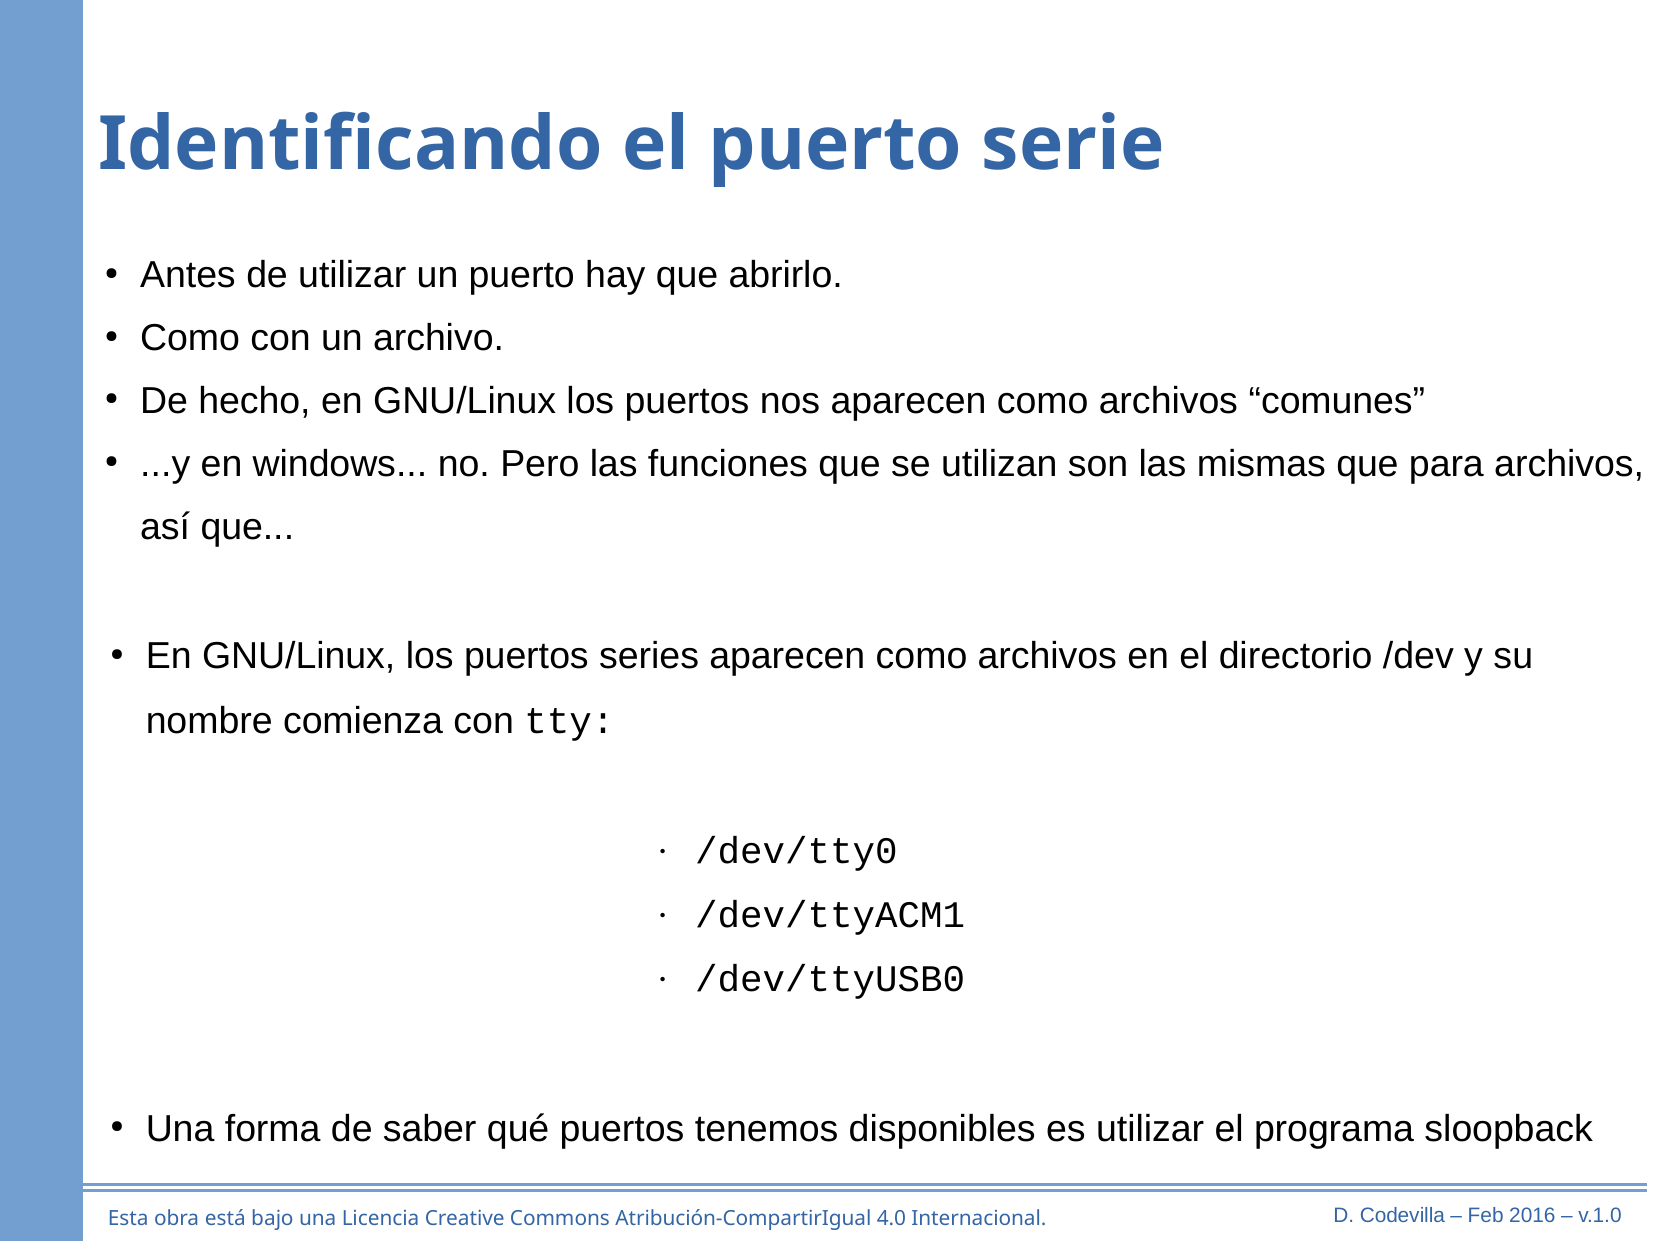

Identificando el puerto serie
Antes de utilizar un puerto hay que abrirlo.
Como con un archivo.
De hecho, en GNU/Linux los puertos nos aparecen como archivos “comunes”
...y en windows... no. Pero las funciones que se utilizan son las mismas que para archivos, así que...
En GNU/Linux, los puertos series aparecen como archivos en el directorio /dev y su nombre comienza con tty:
/dev/tty0
/dev/ttyACM1
/dev/ttyUSB0
Una forma de saber qué puertos tenemos disponibles es utilizar el programa sloopback